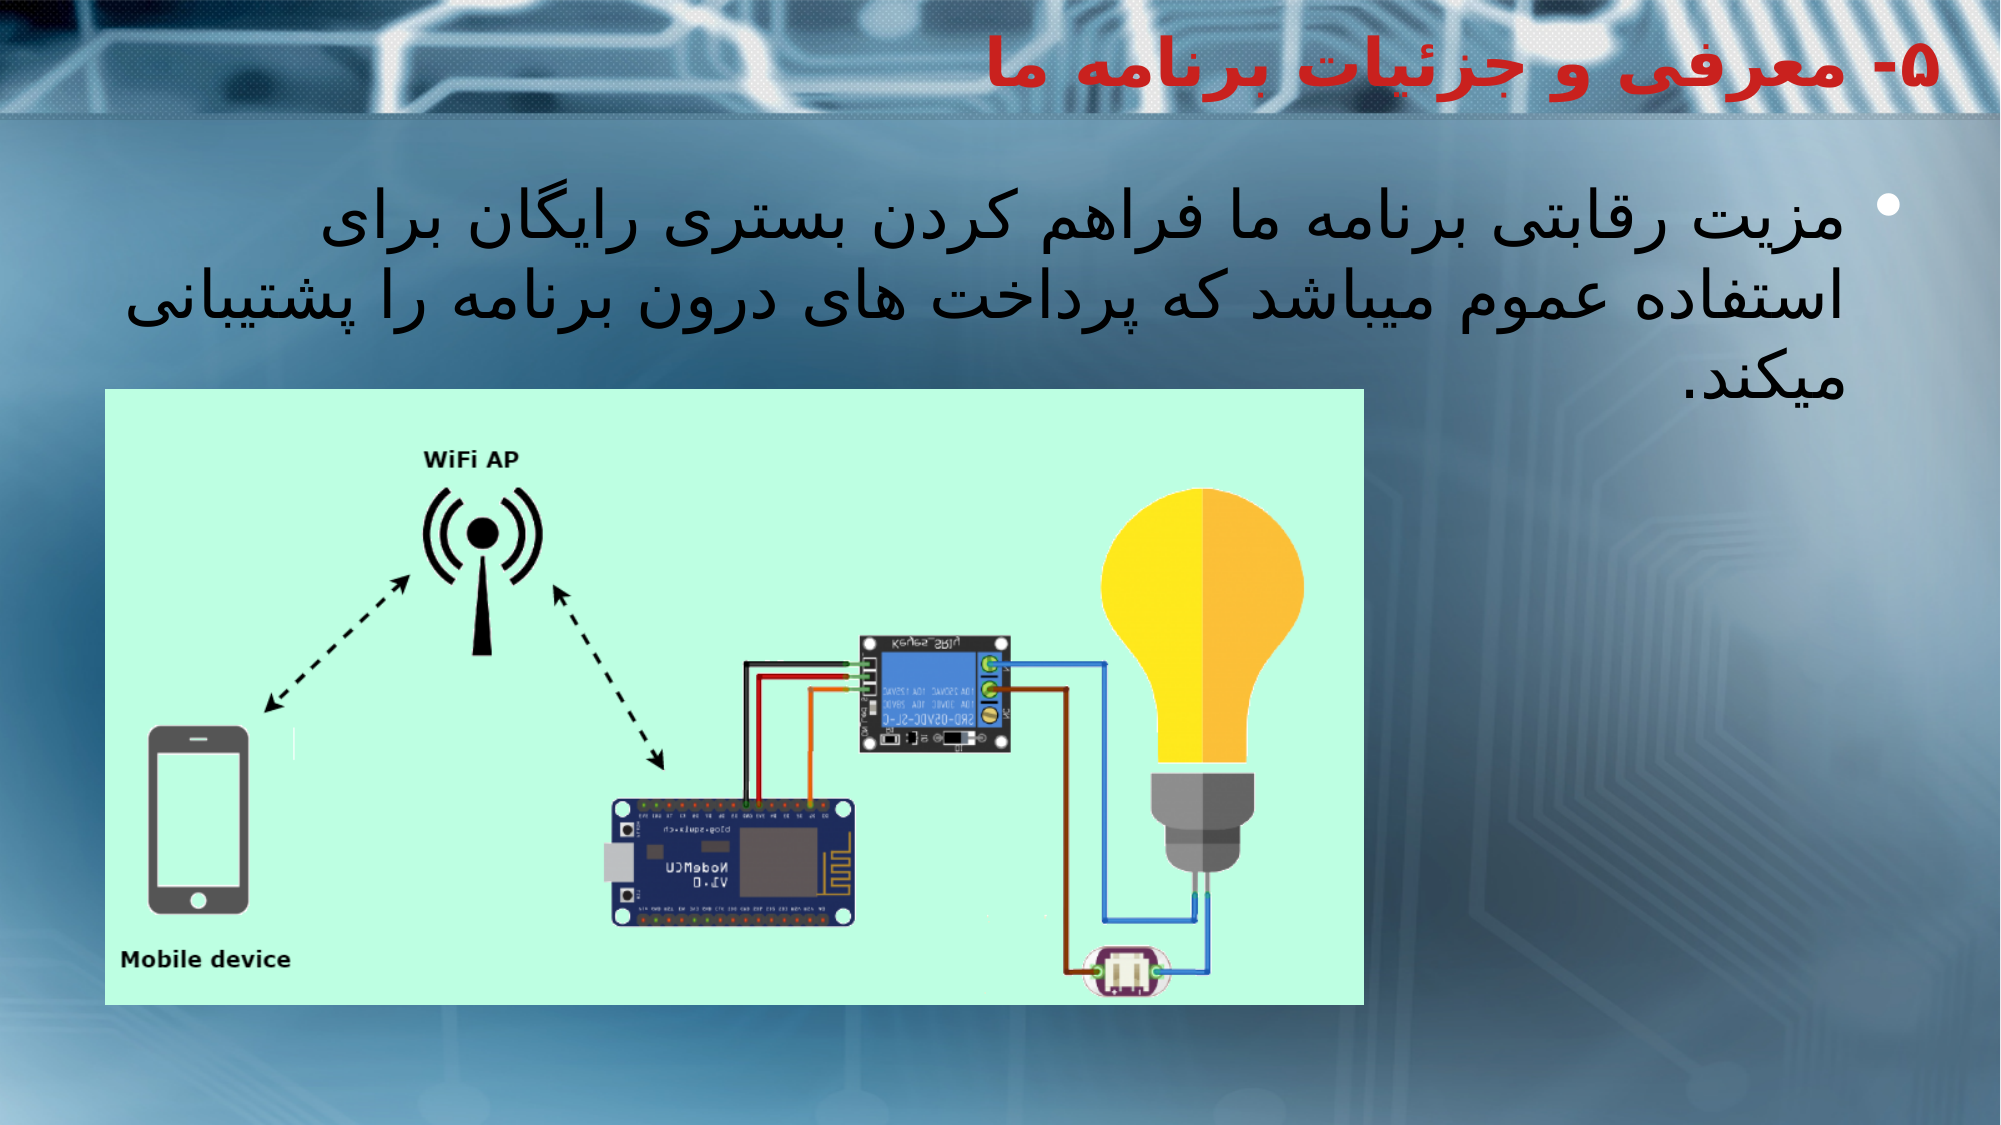

۵- معرفی و جزئیات برنامه ما
مزیت رقابتی برنامه ما فراهم کردن بستری رایگان برای استفاده عموم میباشد که پرداخت های درون برنامه را پشتیبانی میکند.